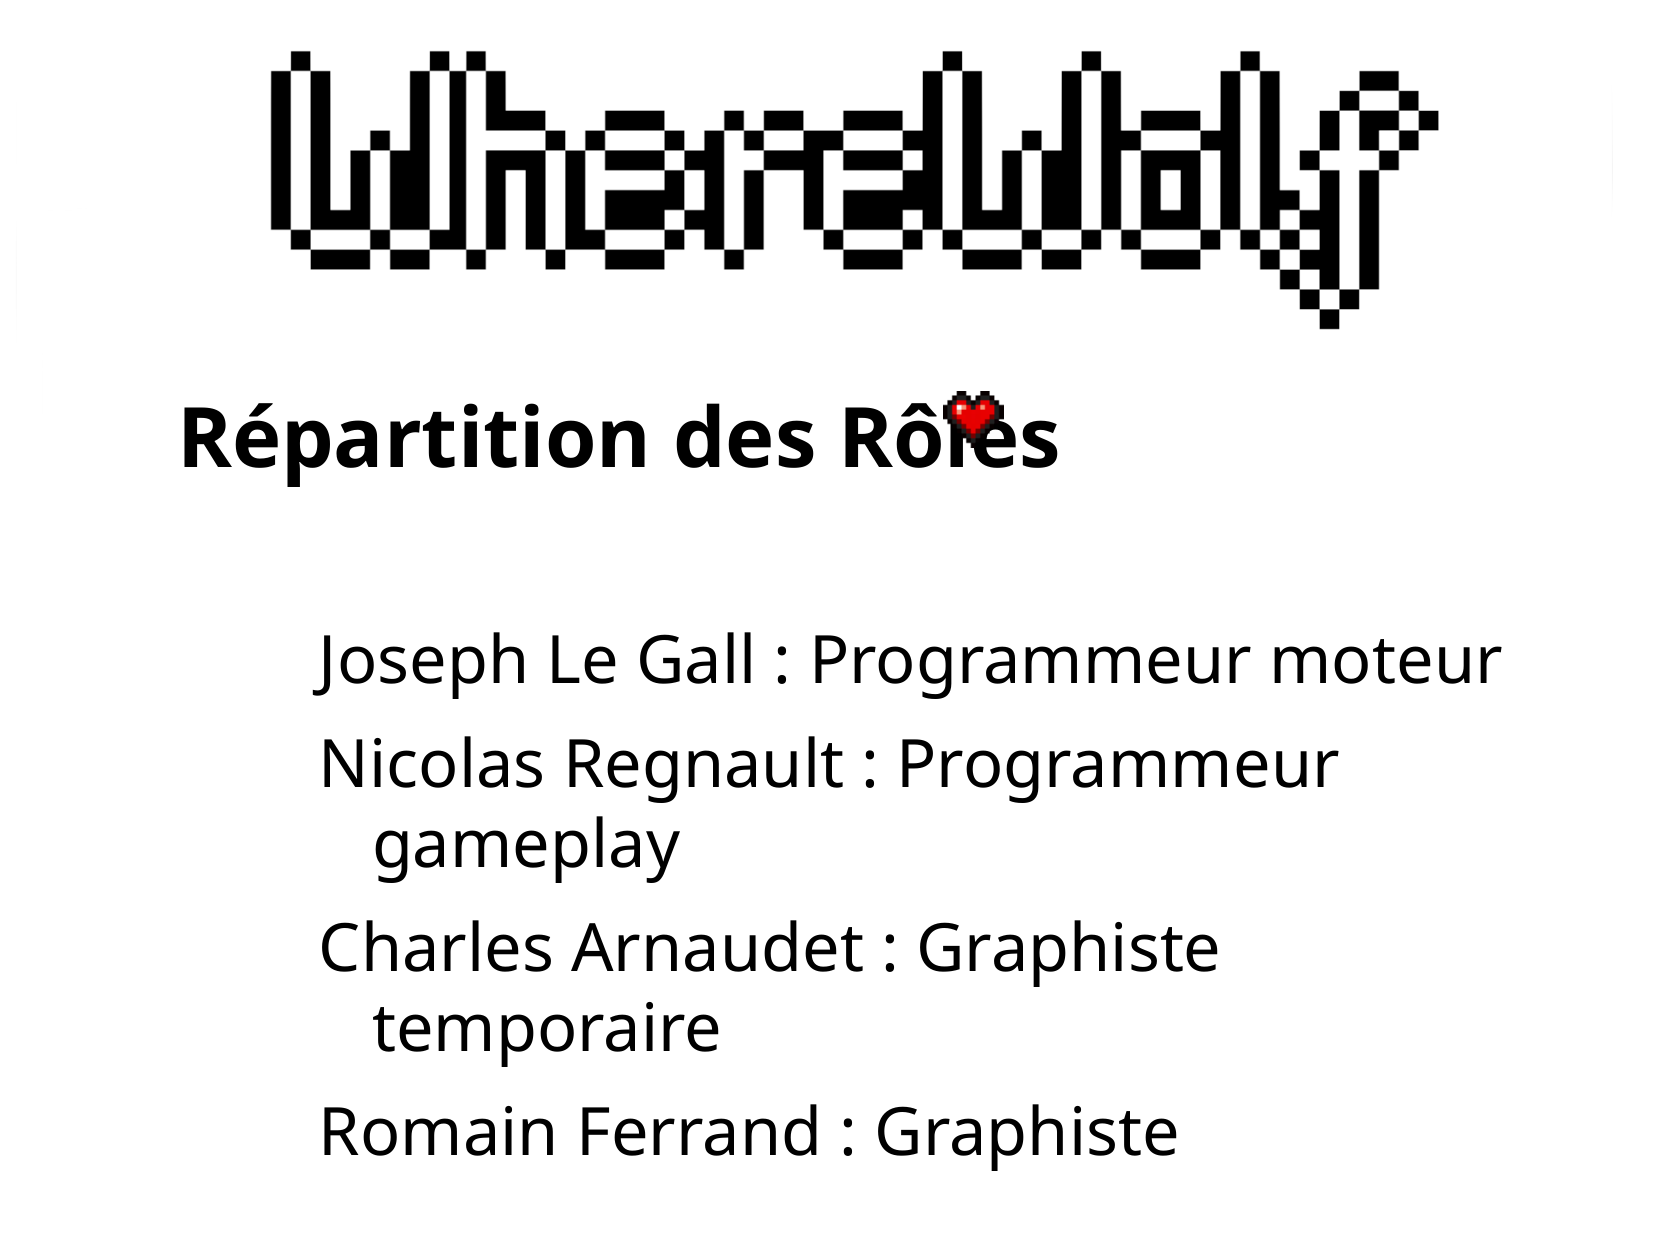

# Répartition des Rôles
Joseph Le Gall : Programmeur moteur
Nicolas Regnault : Programmeur gameplay
Charles Arnaudet : Graphiste temporaire
Romain Ferrand : Graphiste